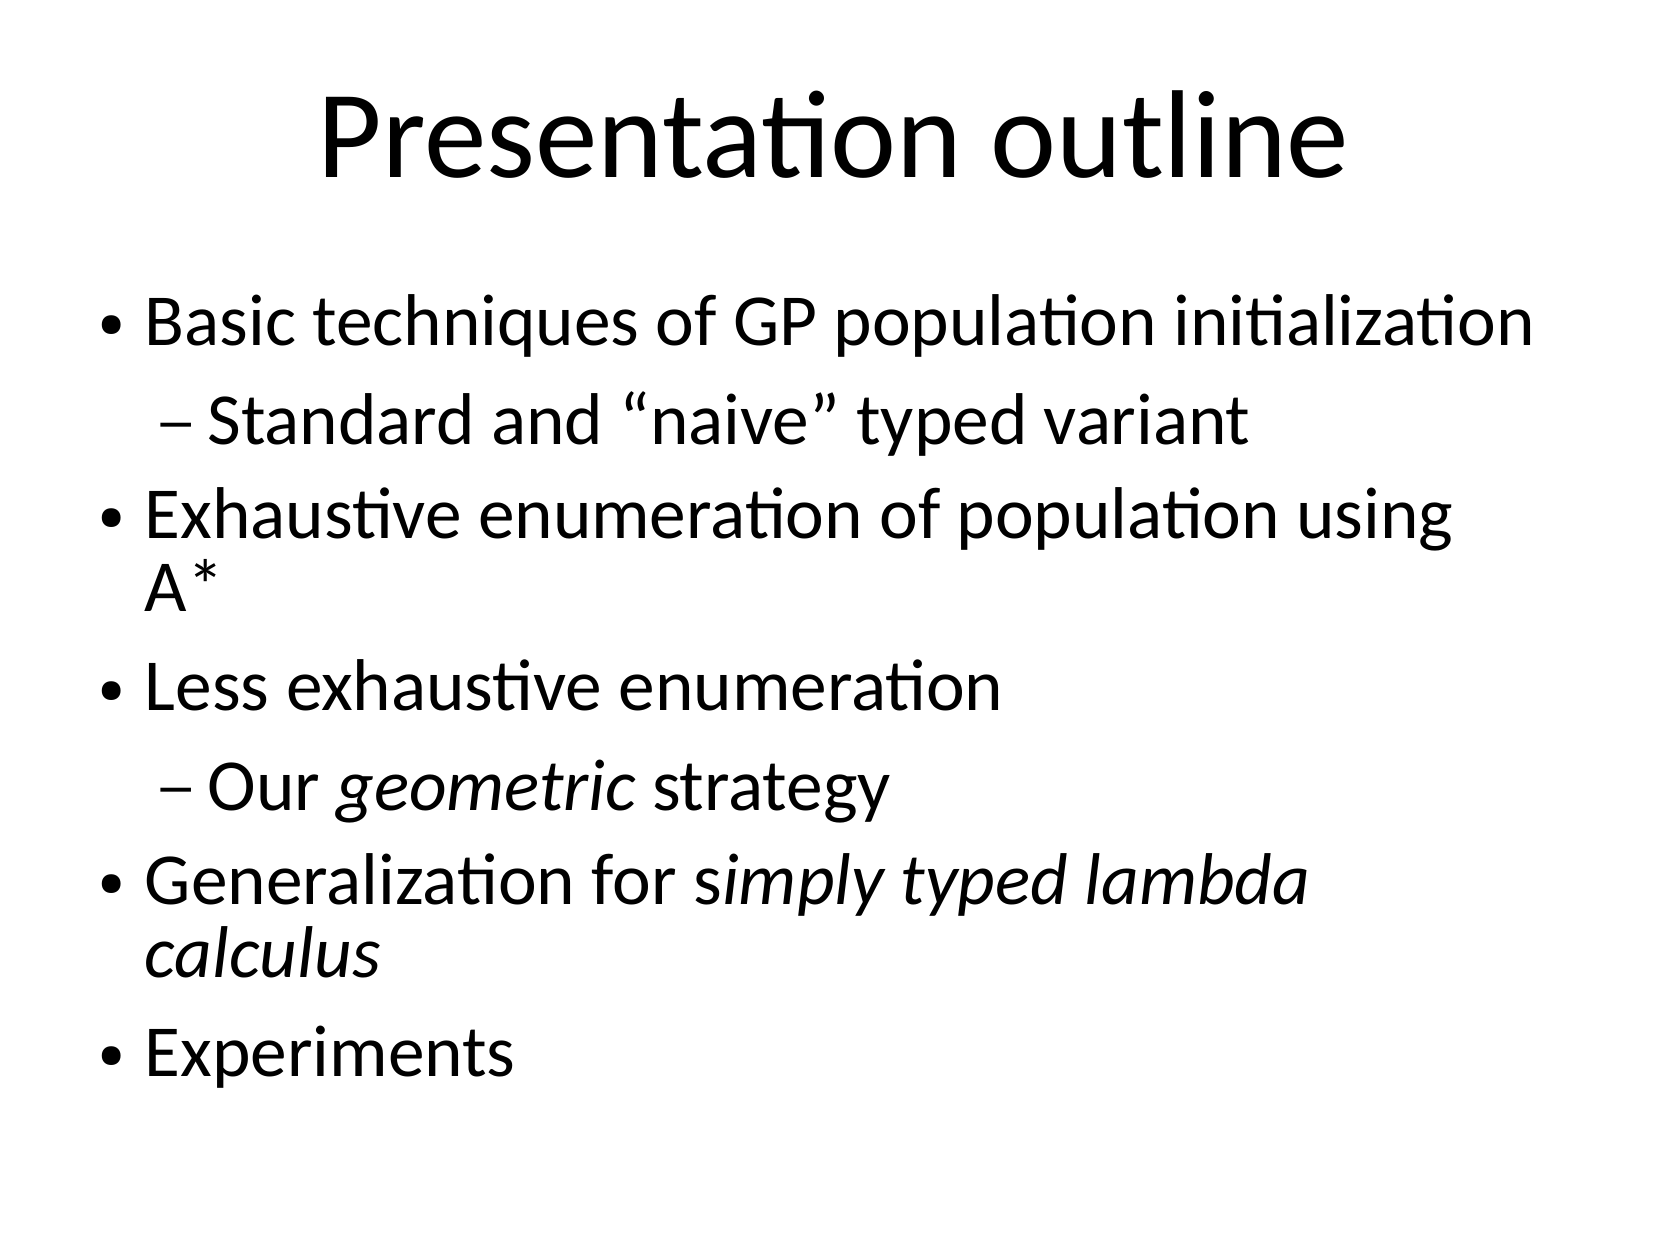

# Presentation outline
Basic techniques of GP population initialization
Standard and “naive” typed variant
Exhaustive enumeration of population using A*
Less exhaustive enumeration
Our geometric strategy
Generalization for simply typed lambda calculus
Experiments